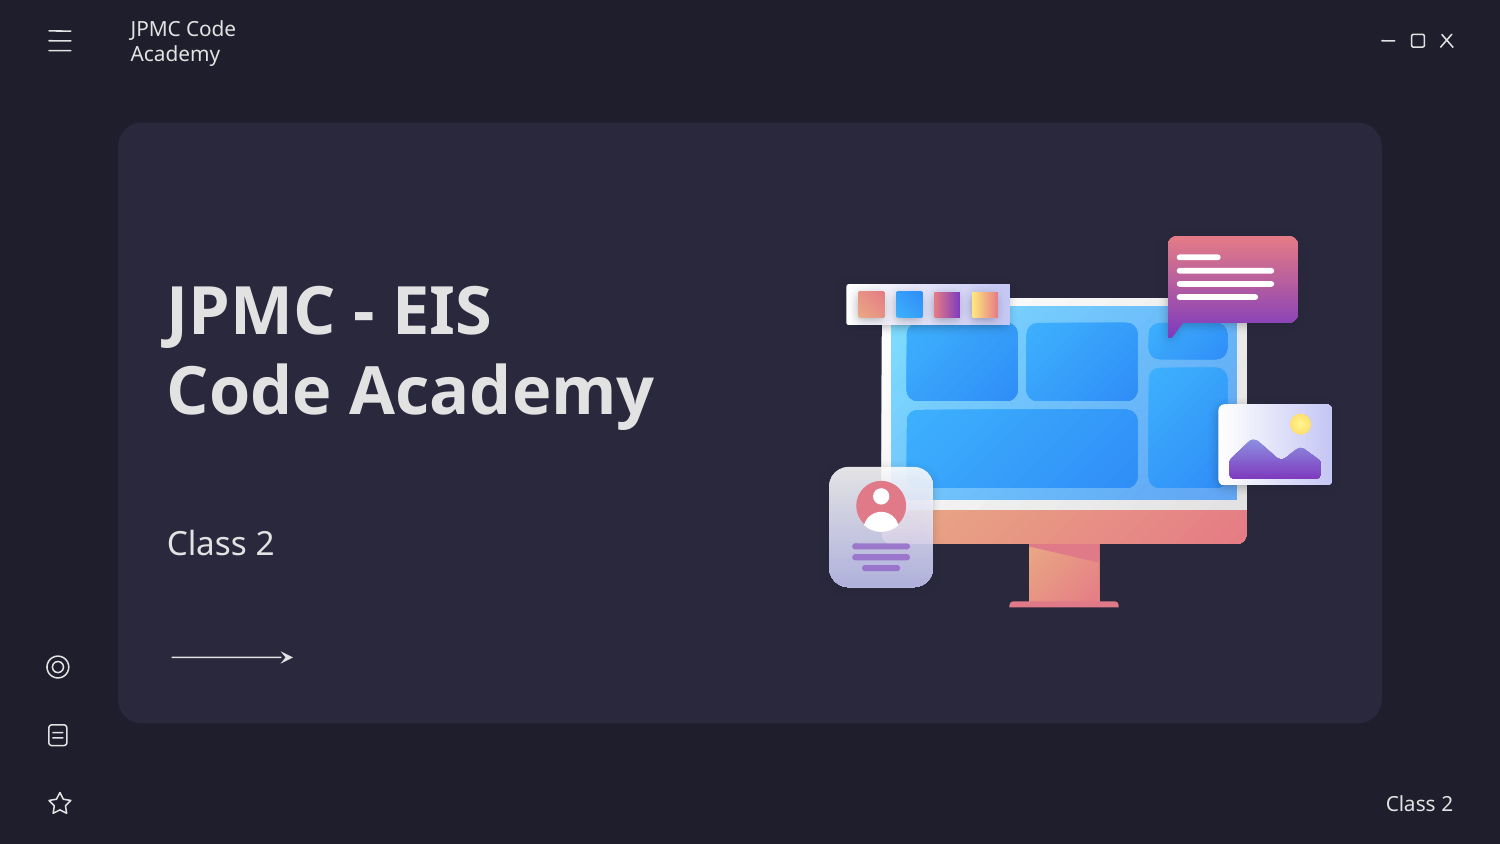

JPMC Code Academy
JPMC - EIS
Code Academy
# Class 2
Class 2